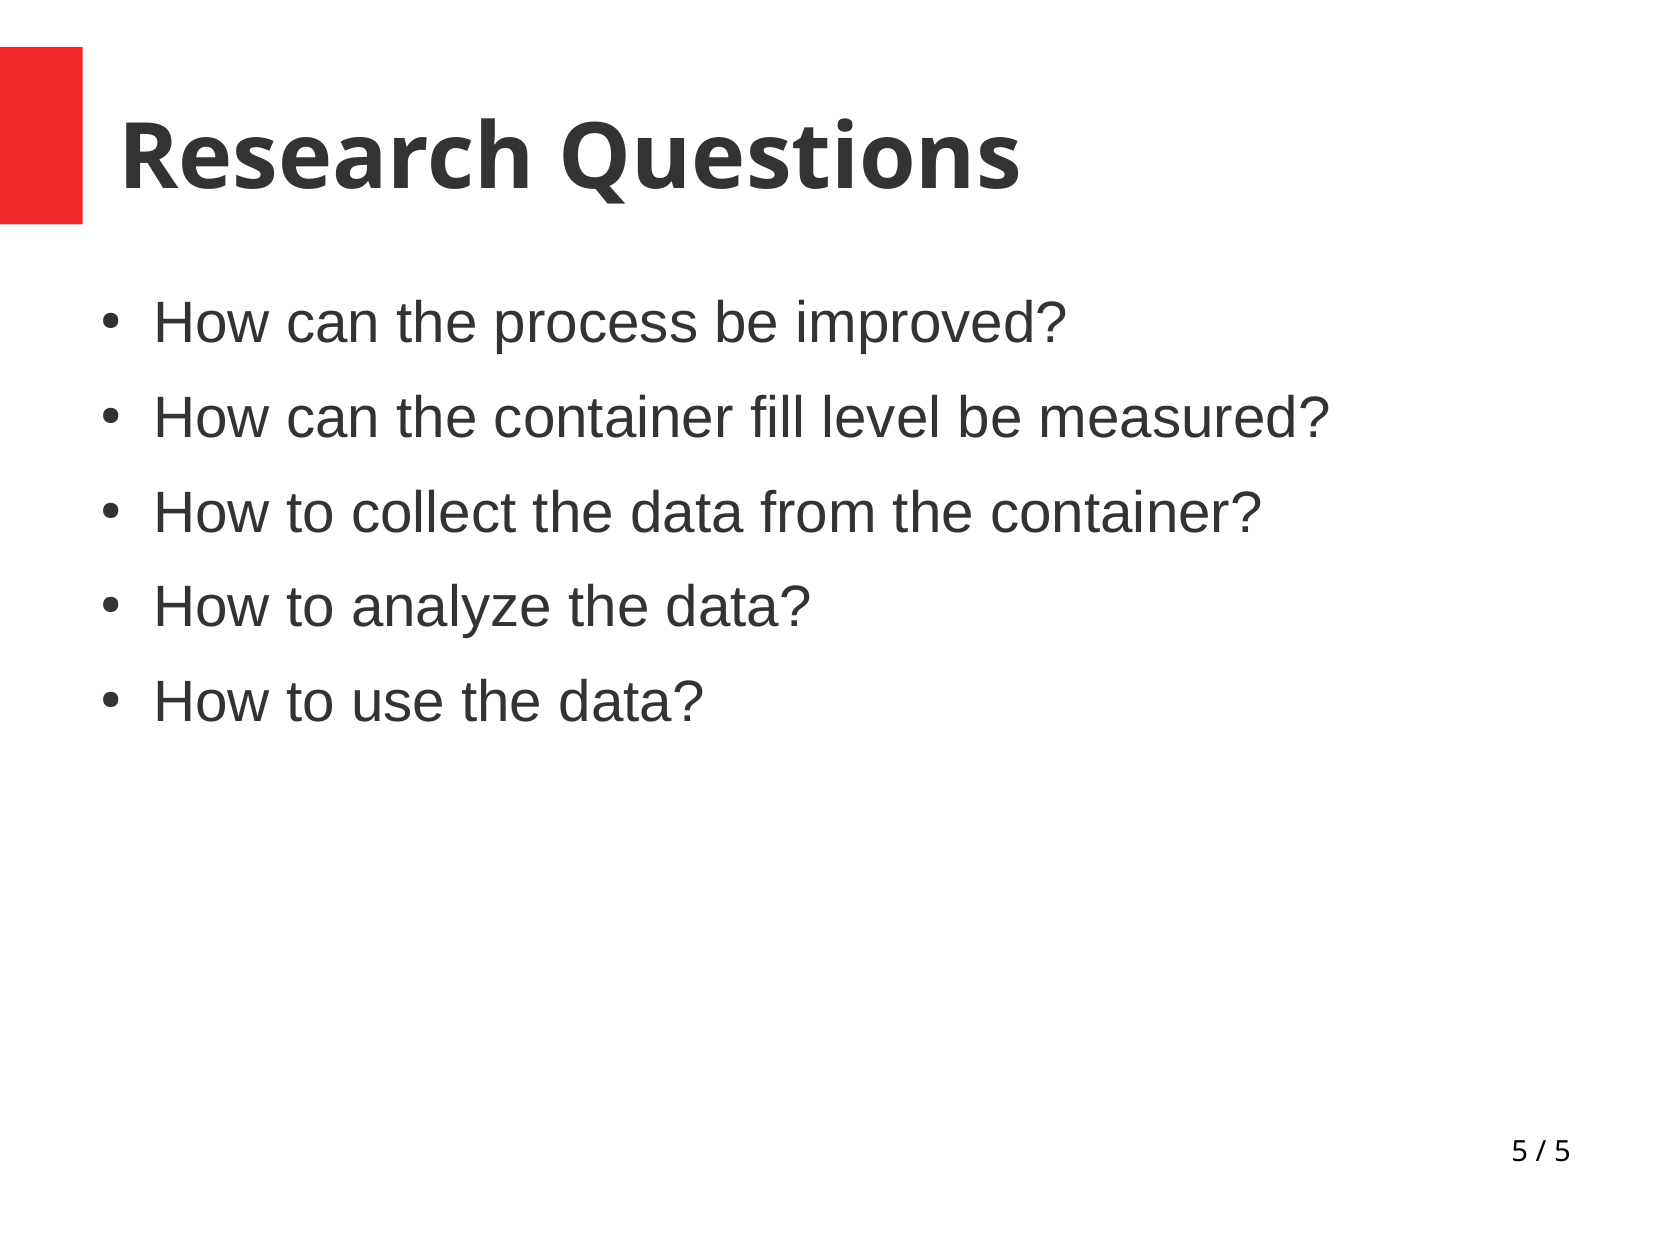

# Research Questions
How can the process be improved?
How can the container fill level be measured?
How to collect the data from the container?
How to analyze the data?
How to use the data?
5